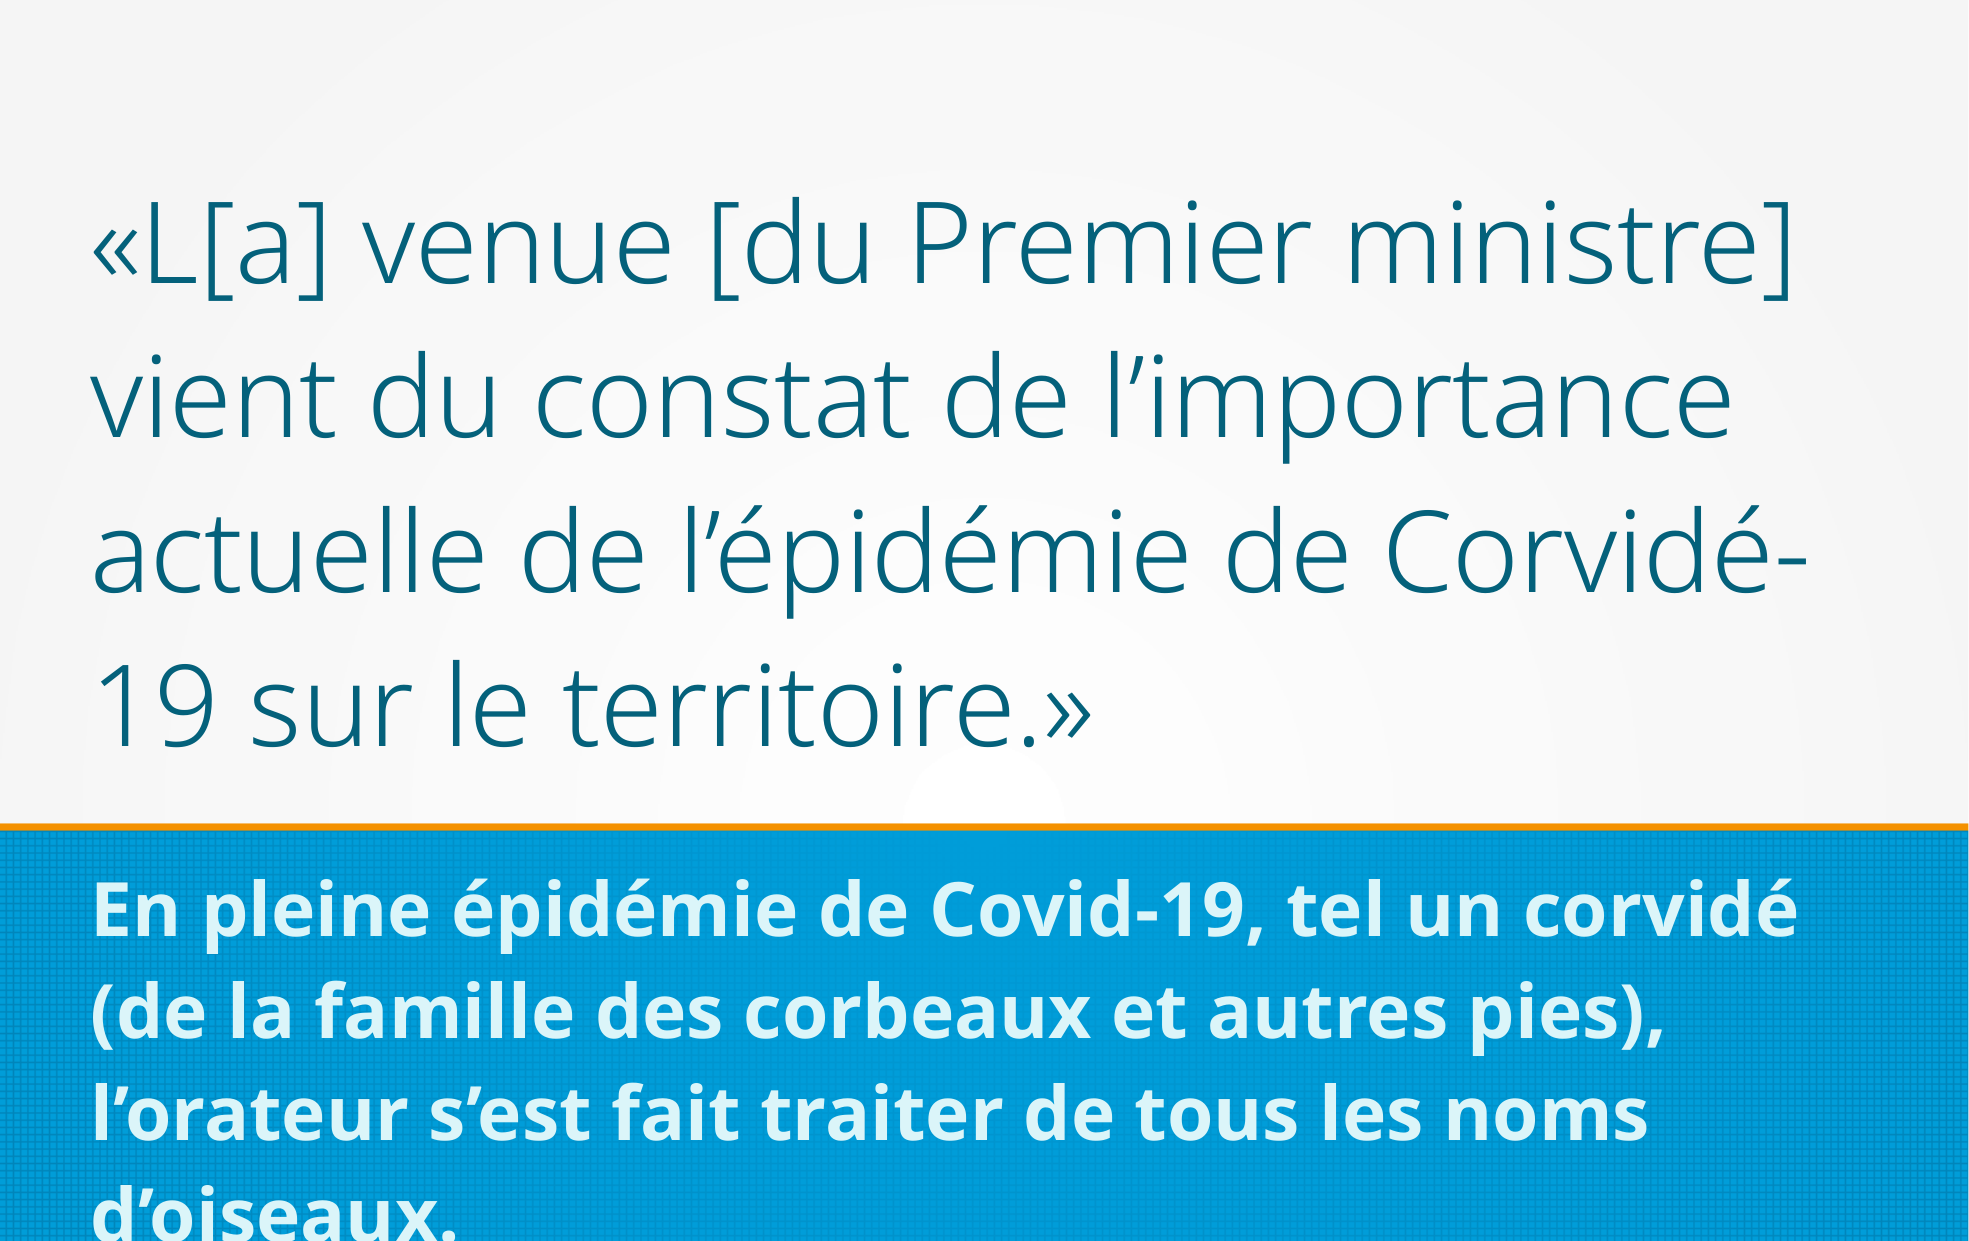

# «L[a] venue [du Premier ministre] vient du constat de l’importance actuelle de l’épidémie de Corvidé-19 sur le territoire.»
En pleine épidémie de Covid-19, tel un corvidé (de la famille des corbeaux et autres pies), l’orateur s’est fait traiter de tous les noms d’oiseaux.